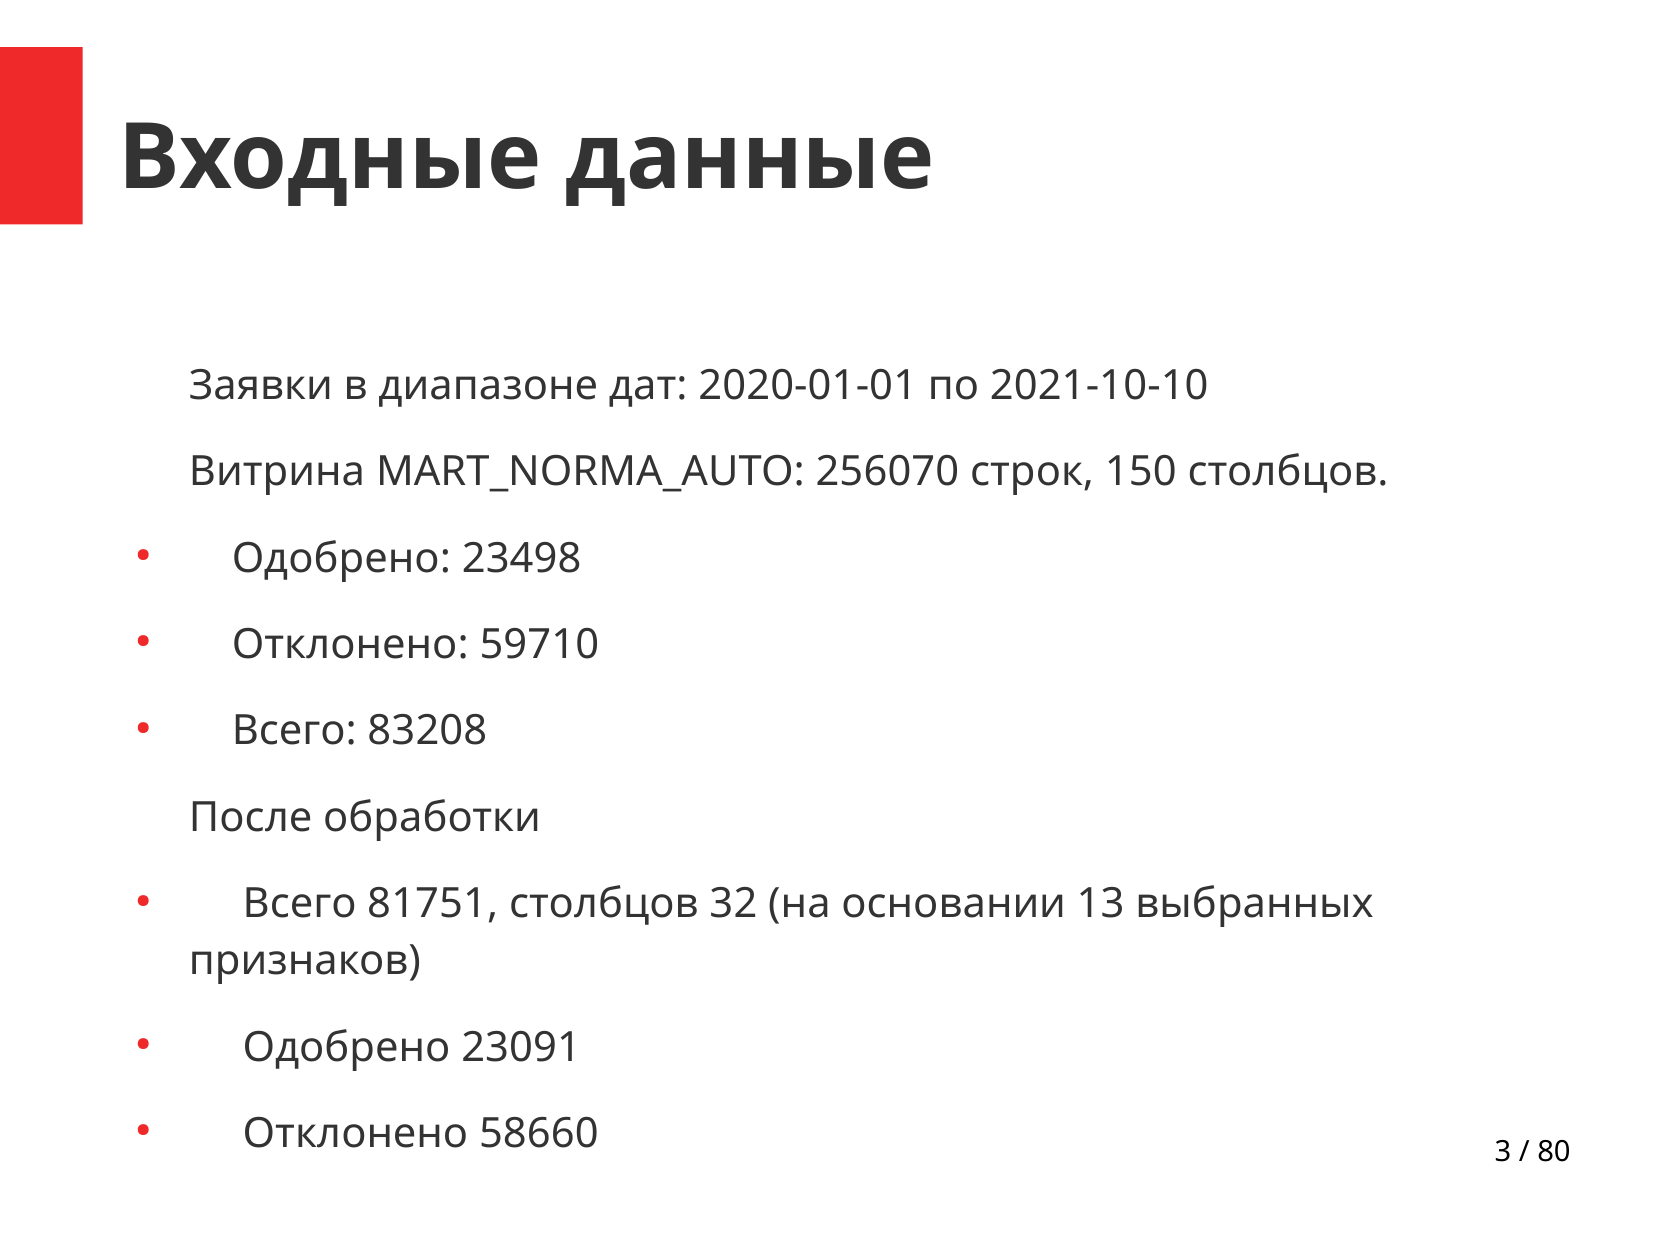

# Входные данные
Заявки в диапазоне дат: 2020-01-01 по 2021-10-10
Витрина MART_NORMA_AUTO: 256070 строк, 150 столбцов.
 Одобрено: 23498
 Отклонено: 59710
 Всего: 83208
После обработки
 Всего 81751, столбцов 32 (на основании 13 выбранных признаков)
 Одобрено 23091
 Отклонено 58660
3